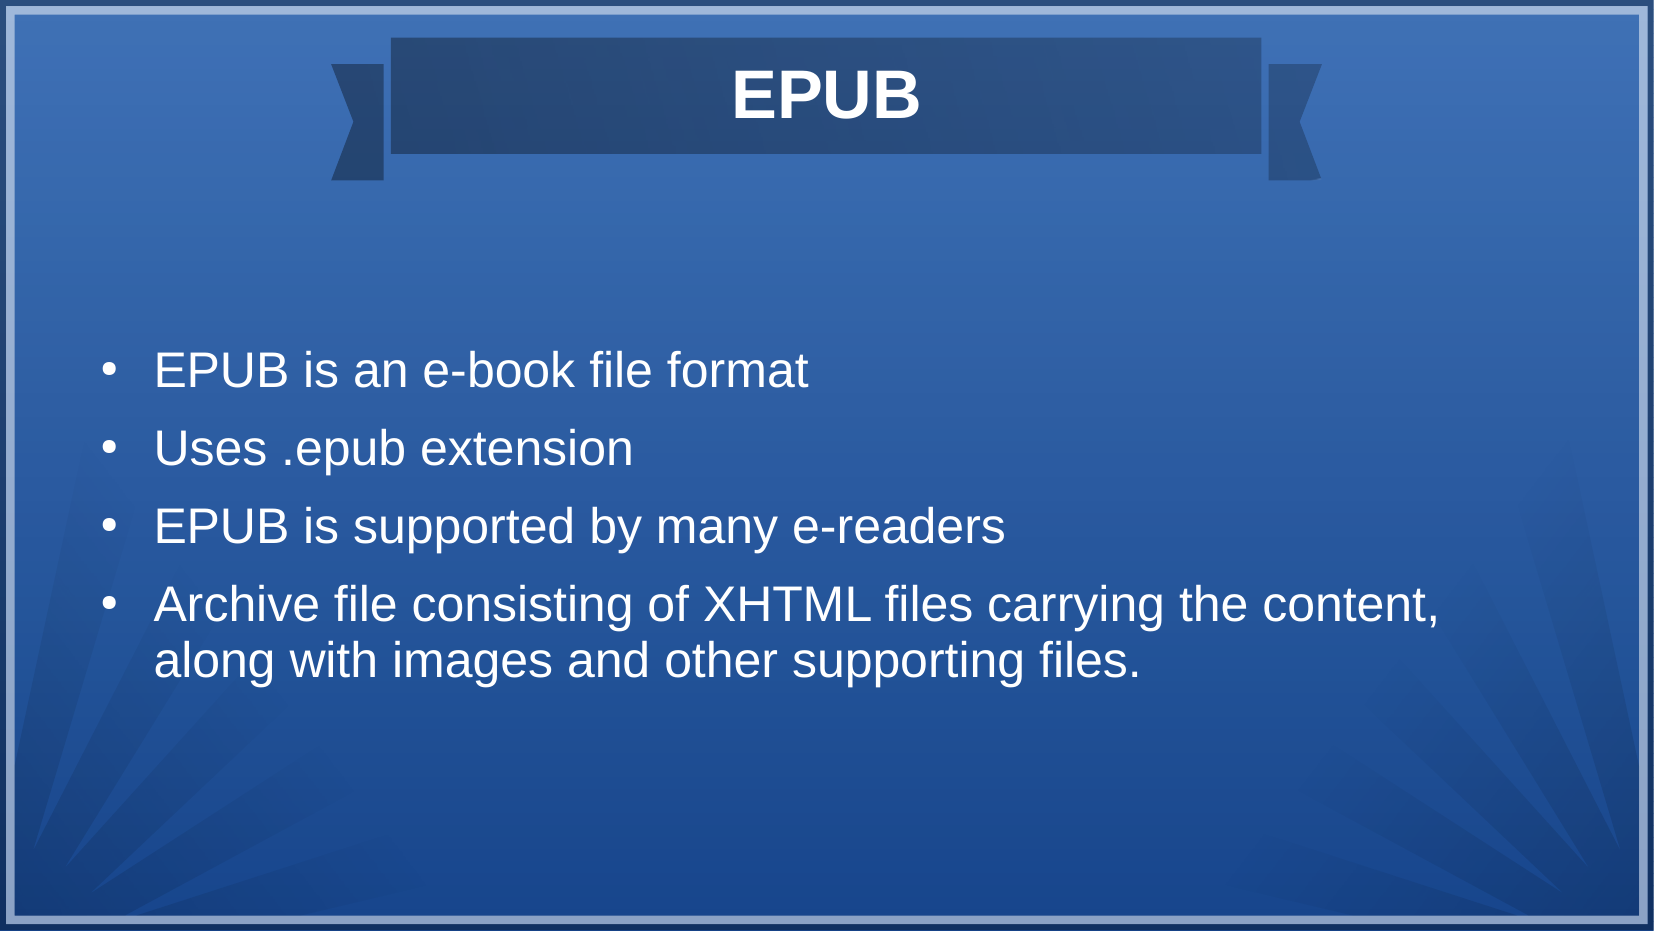

# EPUB
EPUB is an e-book file format
Uses .epub extension
EPUB is supported by many e-readers
Archive file consisting of XHTML files carrying the content, along with images and other supporting files.